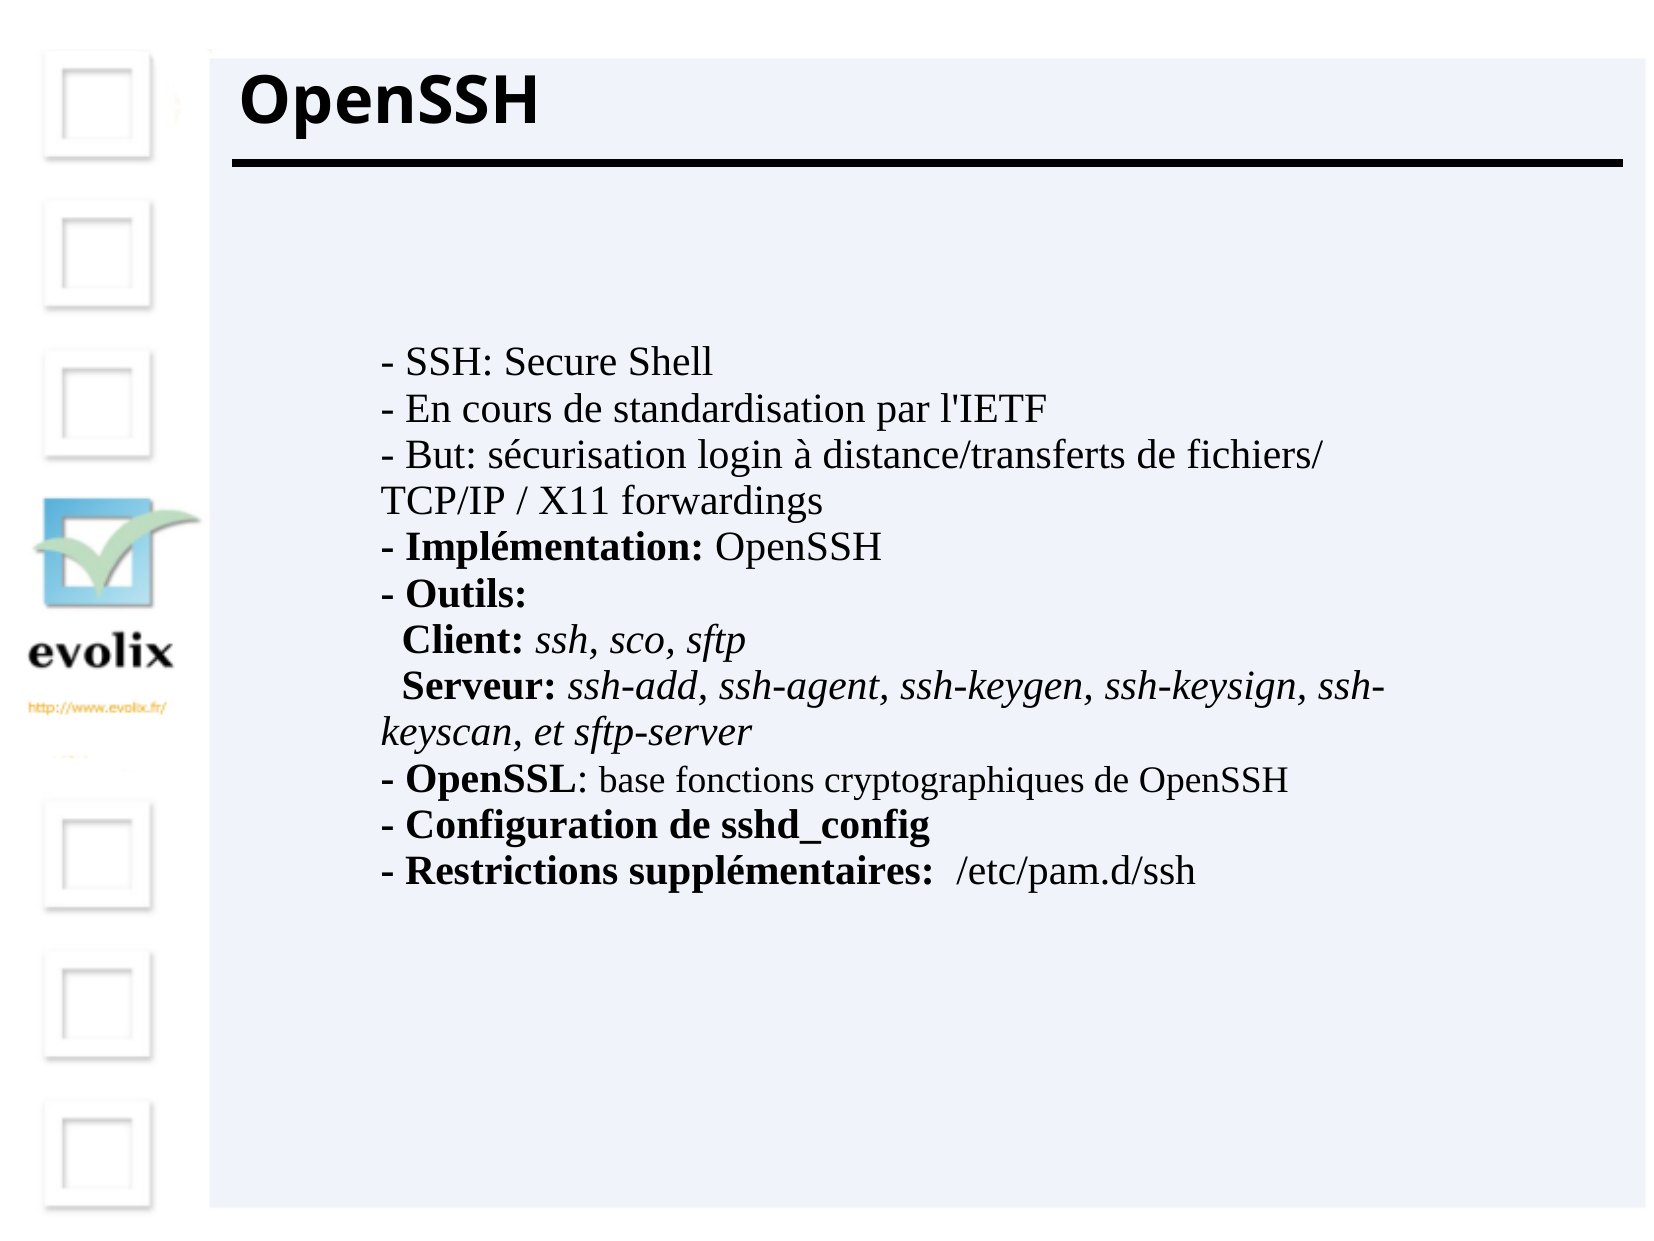

# OpenSSH
- SSH: Secure Shell
- En cours de standardisation par l'IETF
- But: sécurisation login à distance/transferts de fichiers/ TCP/IP / X11 forwardings
- Implémentation: OpenSSH
- Outils:
 Client: ssh, sco, sftp
 Serveur: ssh-add, ssh-agent, ssh-keygen, ssh-keysign, ssh- keyscan, et sftp-server
- OpenSSL: base fonctions cryptographiques de OpenSSH
- Configuration de sshd_config
- Restrictions supplémentaires: /etc/pam.d/ssh